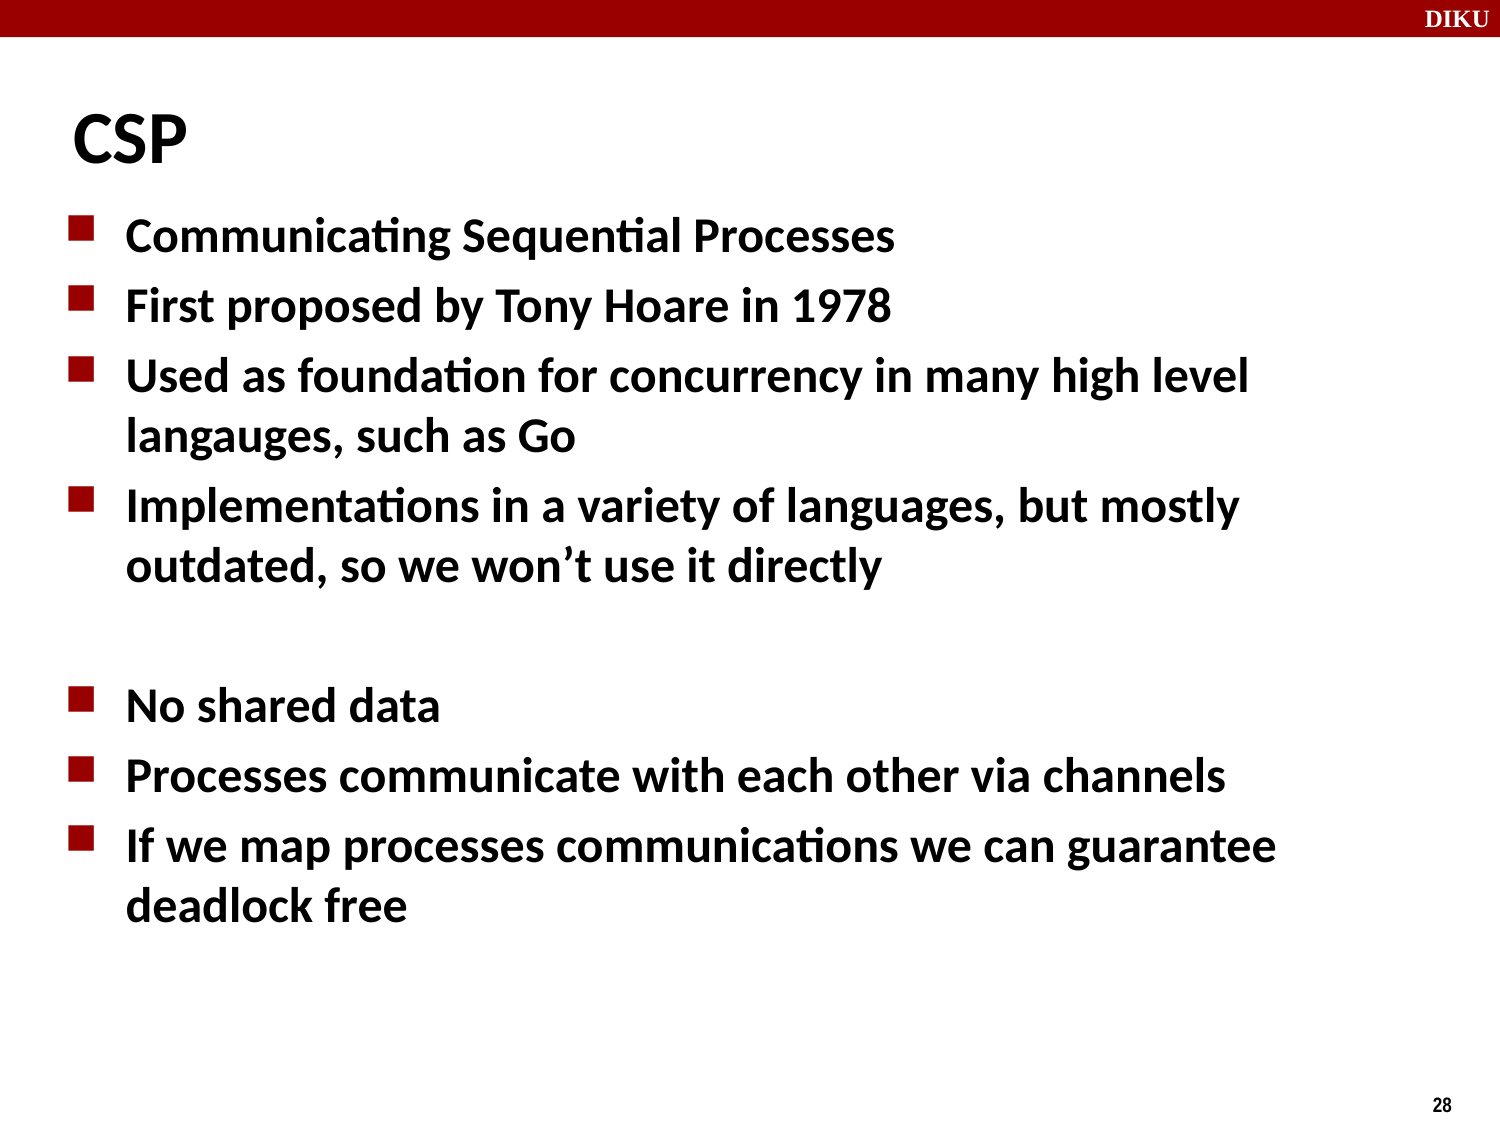

CSP
Communicating Sequential Processes
First proposed by Tony Hoare in 1978
Used as foundation for concurrency in many high level langauges, such as Go
Implementations in a variety of languages, but mostly outdated, so we won’t use it directly
No shared data
Processes communicate with each other via channels
If we map processes communications we can guarantee deadlock free